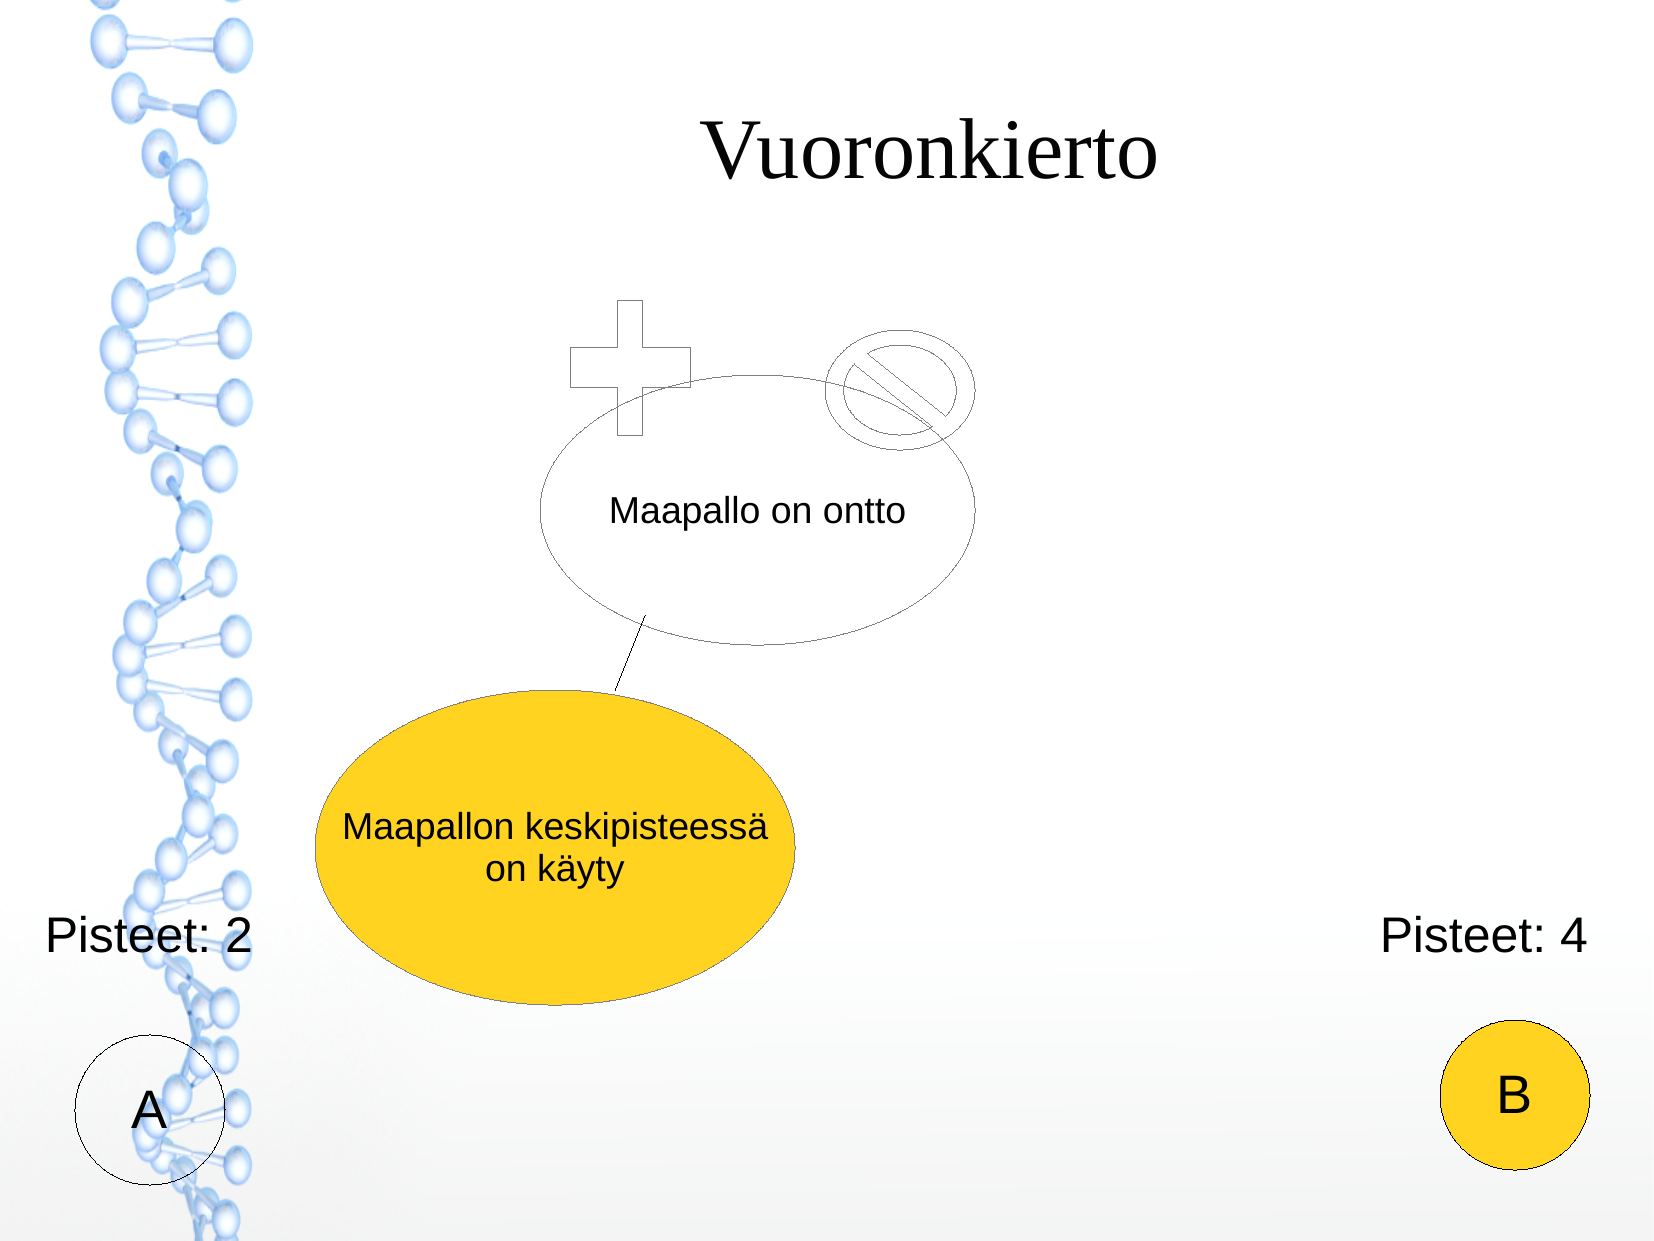

# Vuoronkierto
Maapallo on ontto
Maapallon keskipisteessä
on käyty
Pisteet: 2
Pisteet: 4
B
A